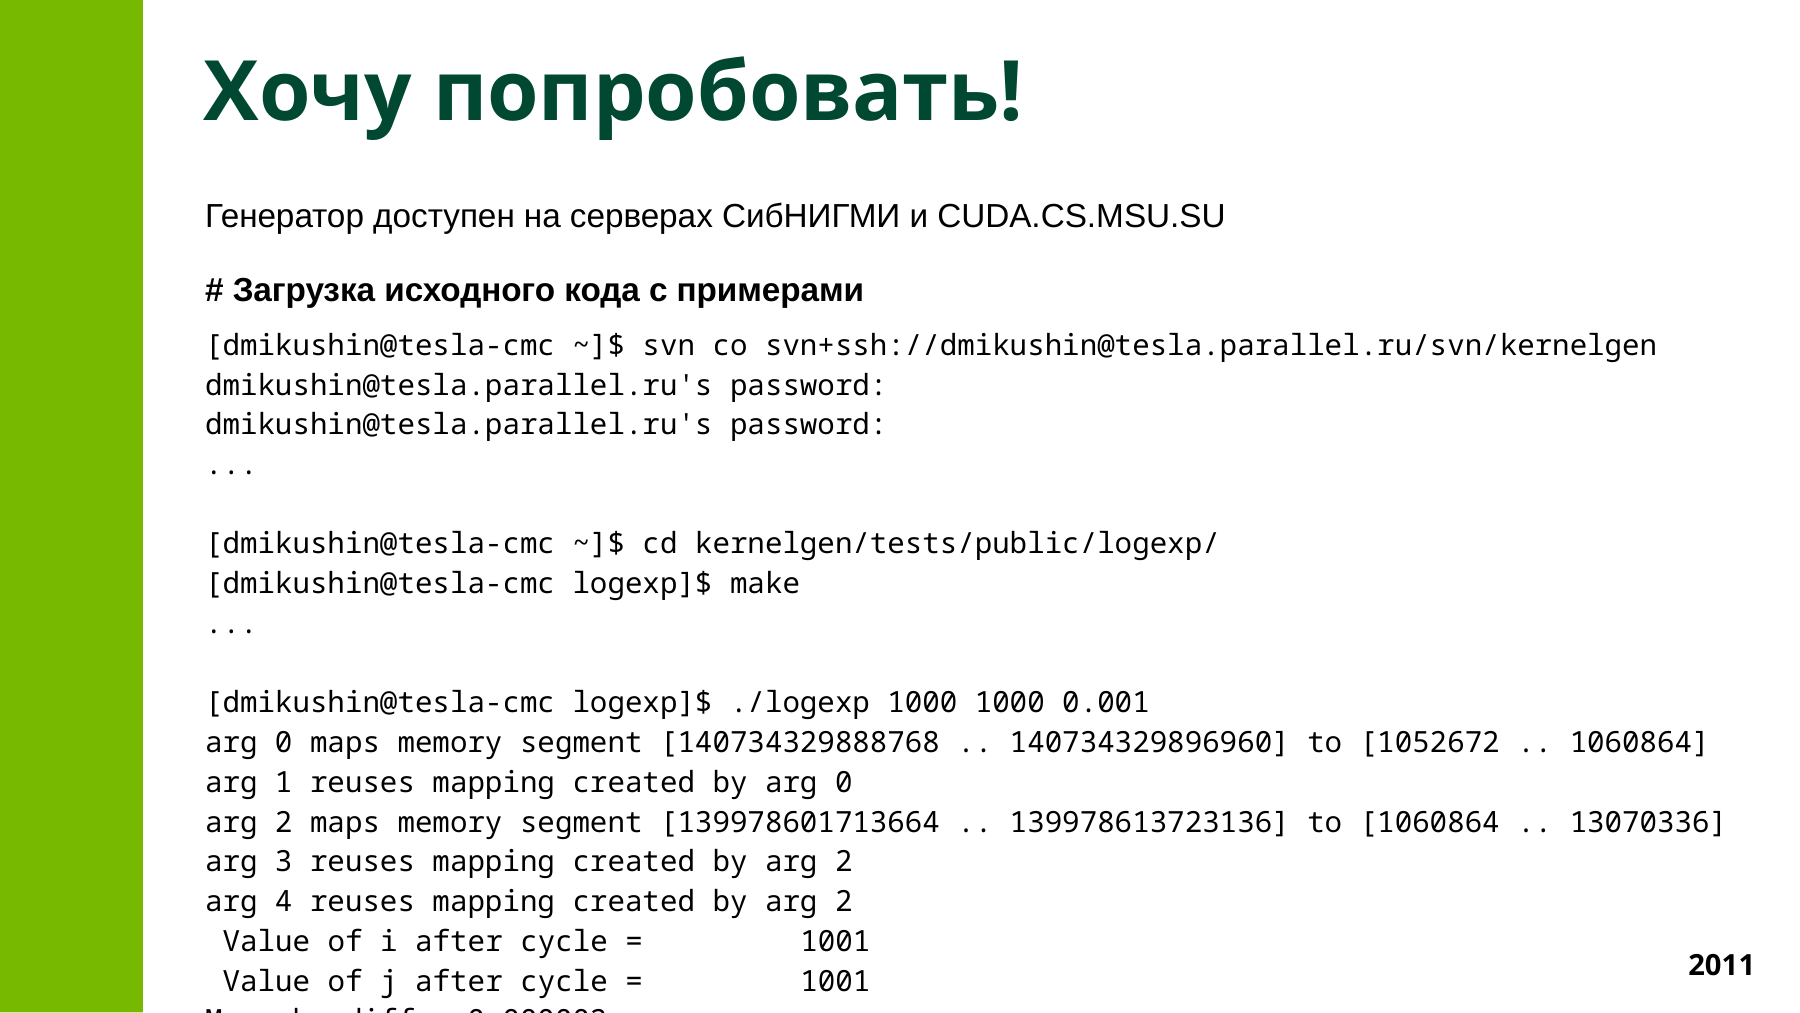

# Хочу попробовать!
Генератор доступен на серверах СибНИГМИ и CUDA.CS.MSU.SU
# Загрузка исходного кода с примерами
[dmikushin@tesla-cmc ~]$ svn co svn+ssh://dmikushin@tesla.parallel.ru/svn/kernelgen
dmikushin@tesla.parallel.ru's password:
dmikushin@tesla.parallel.ru's password:
...
[dmikushin@tesla-cmc ~]$ cd kernelgen/tests/public/logexp/
[dmikushin@tesla-cmc logexp]$ make
...
[dmikushin@tesla-cmc logexp]$ ./logexp 1000 1000 0.001
arg 0 maps memory segment [140734329888768 .. 140734329896960] to [1052672 .. 1060864]
arg 1 reuses mapping created by arg 0
arg 2 maps memory segment [139978601713664 .. 139978613723136] to [1060864 .. 13070336]
arg 3 reuses mapping created by arg 2
arg 4 reuses mapping created by arg 2
 Value of i after cycle = 1001
 Value of j after cycle = 1001
Max abs diff = 0.000002